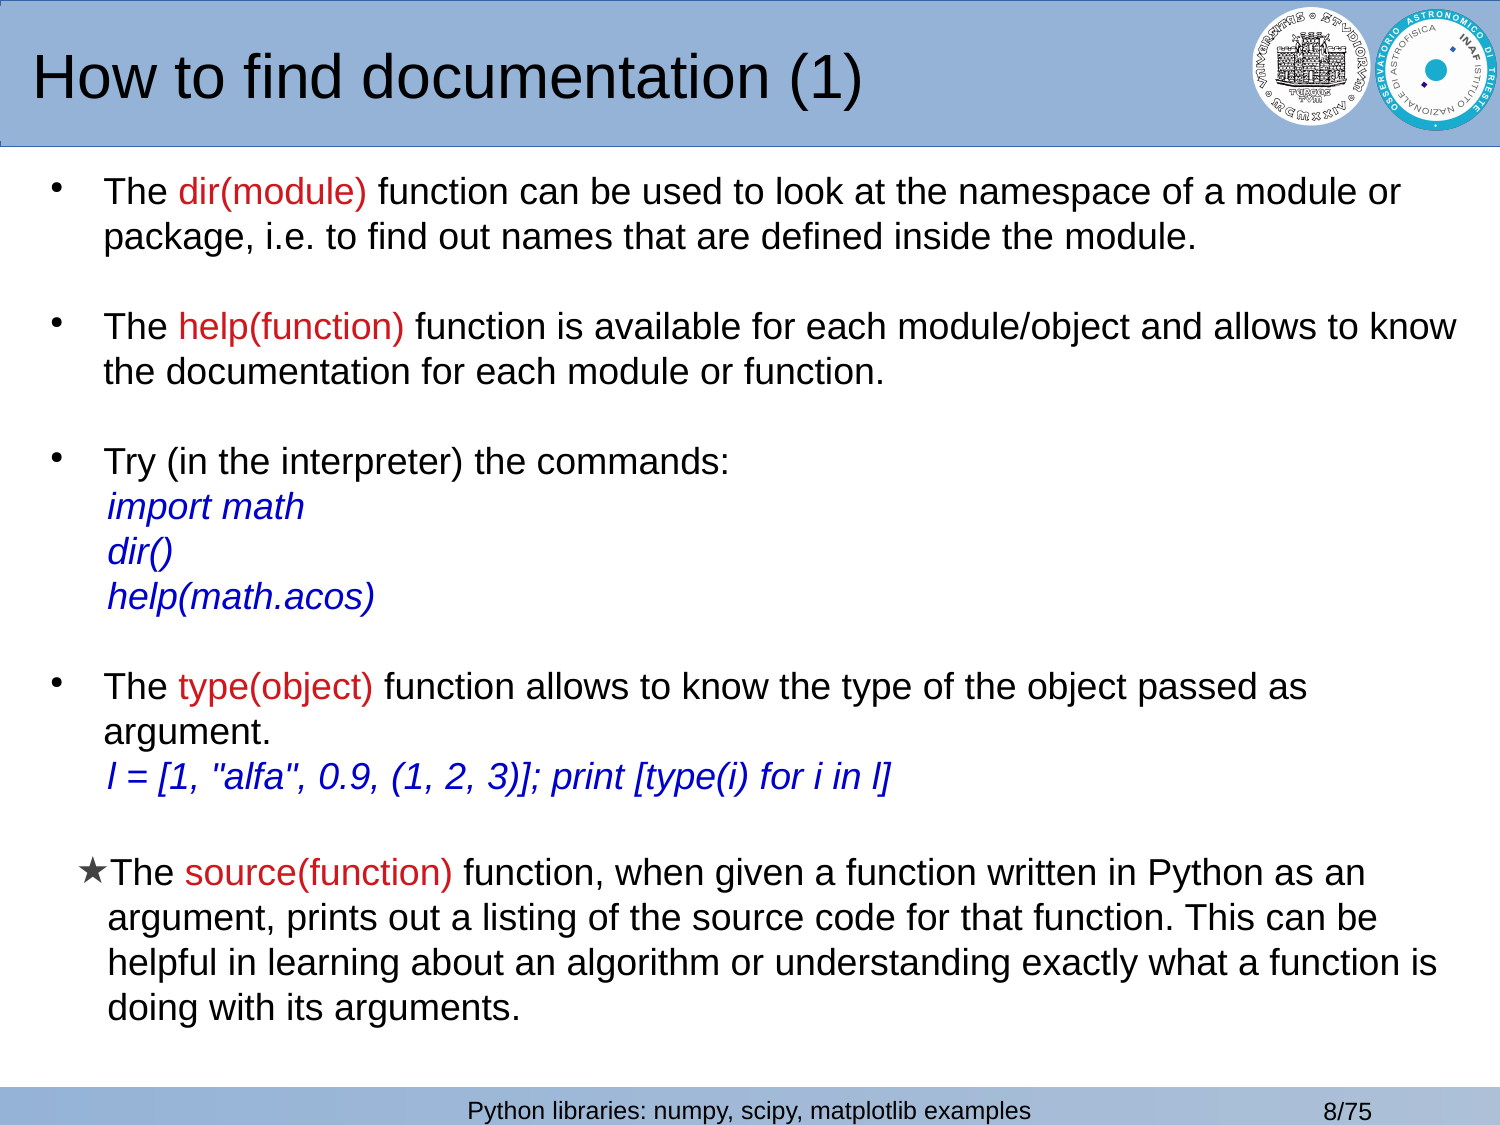

How to find documentation (1)
# The dir(module) function can be used to look at the namespace of a module or package, i.e. to find out names that are defined inside the module.
The help(function) function is available for each module/object and allows to know the documentation for each module or function.
Try (in the interpreter) the commands:
 	import math
 	dir()
 	help(math.acos)
The type(object) function allows to know the type of the object passed as argument.
 	l = [1, "alfa", 0.9, (1, 2, 3)]; print [type(i) for i in l]
The source(function) function, when given a function written in Python as an argument, prints out a listing of the source code for that function. This can be helpful in learning about an algorithm or understanding exactly what a function is doing with its arguments.